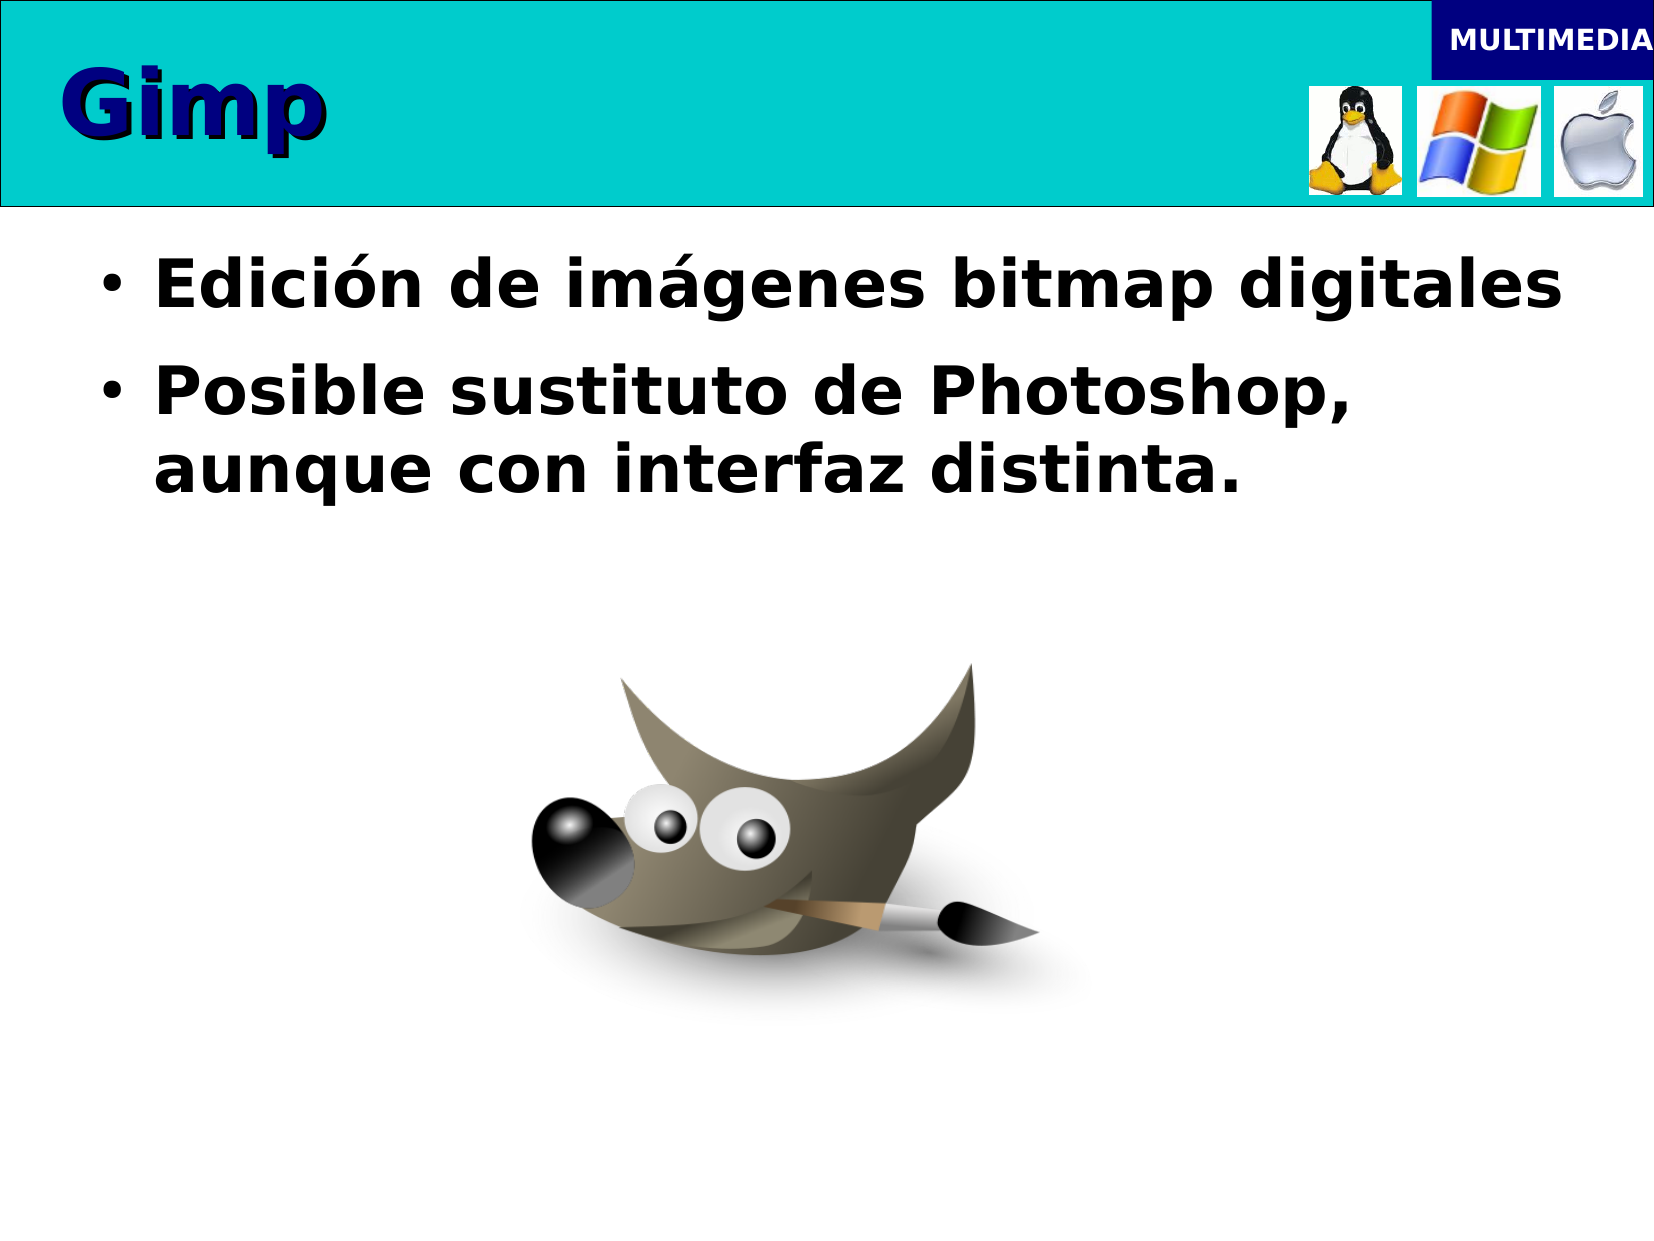

MULTIMEDIA
# Gimp
Edición de imágenes bitmap digitales
Posible sustituto de Photoshop, aunque con interfaz distinta.